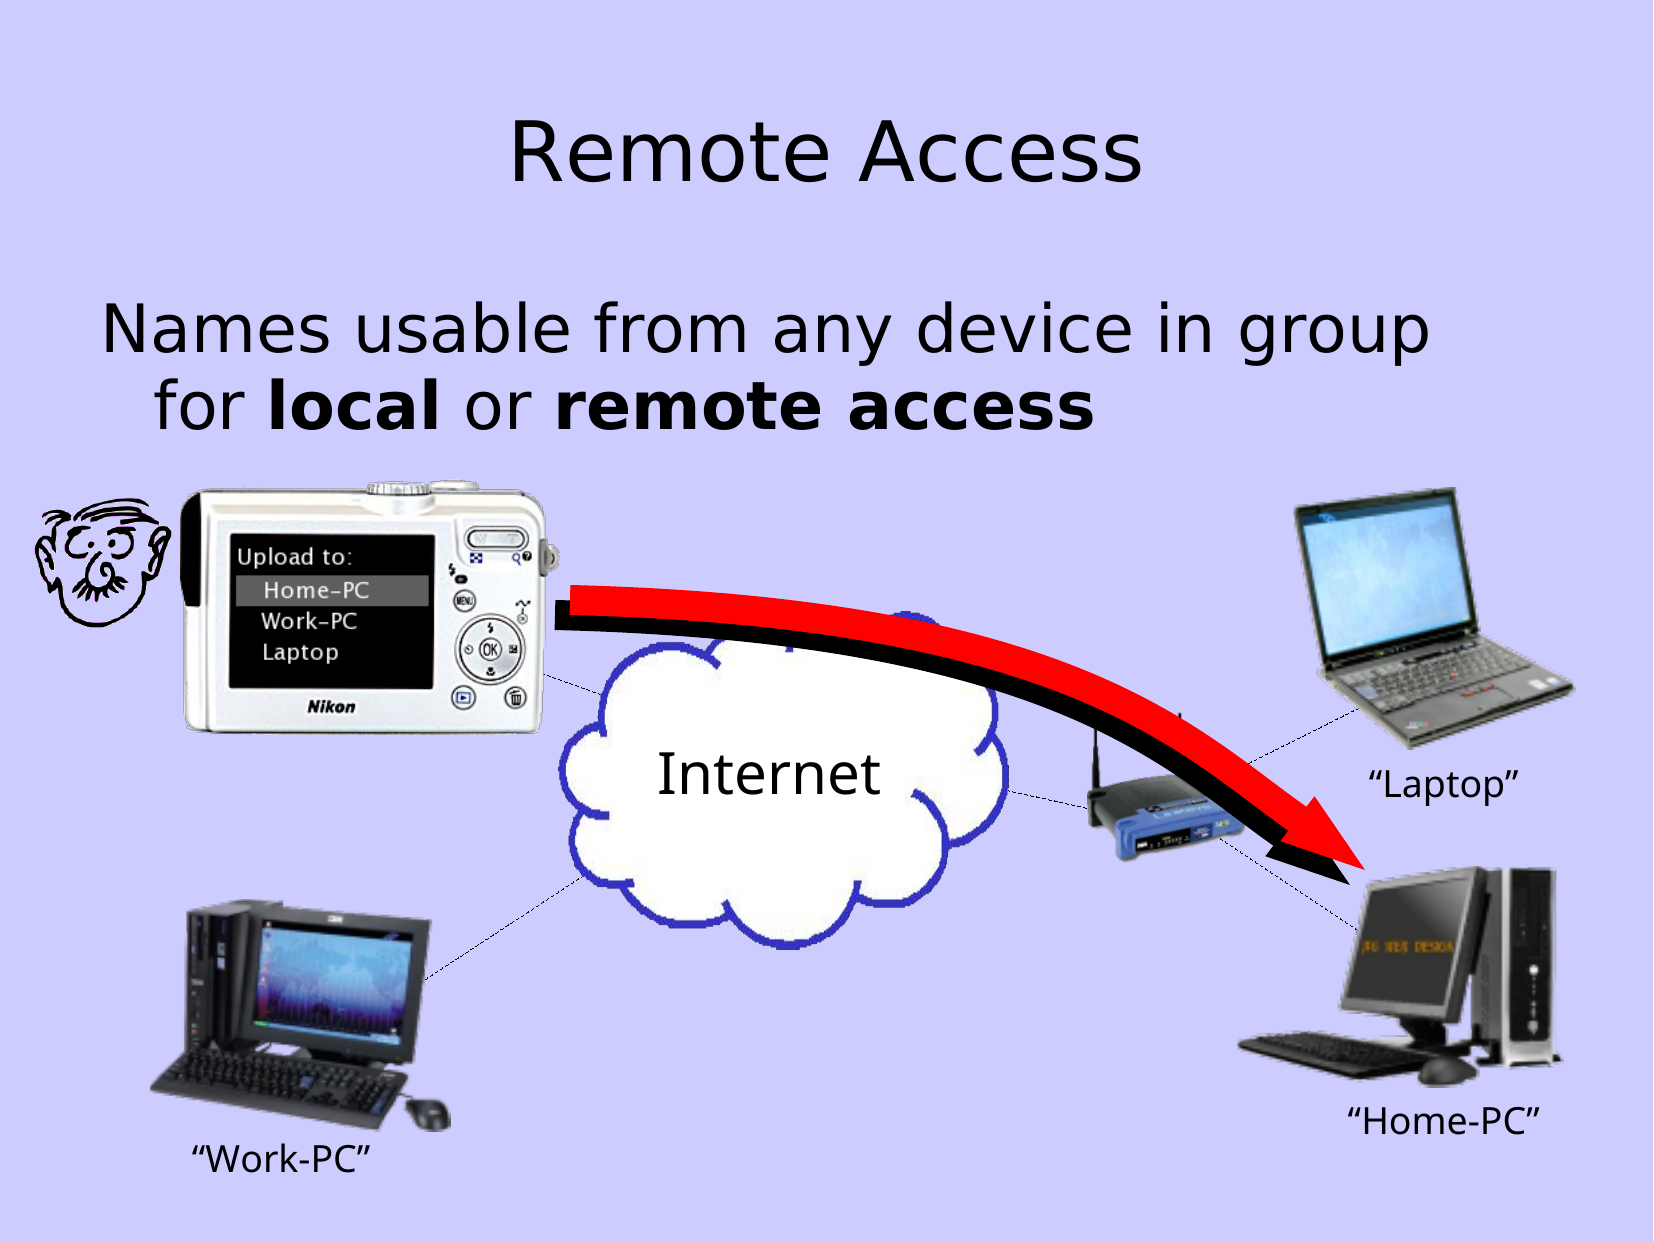

# Remote Access
Names usable from any device in group
for local or remote access
“Camera”
Internet
“Laptop”
“Home-PC”
“Work-PC”